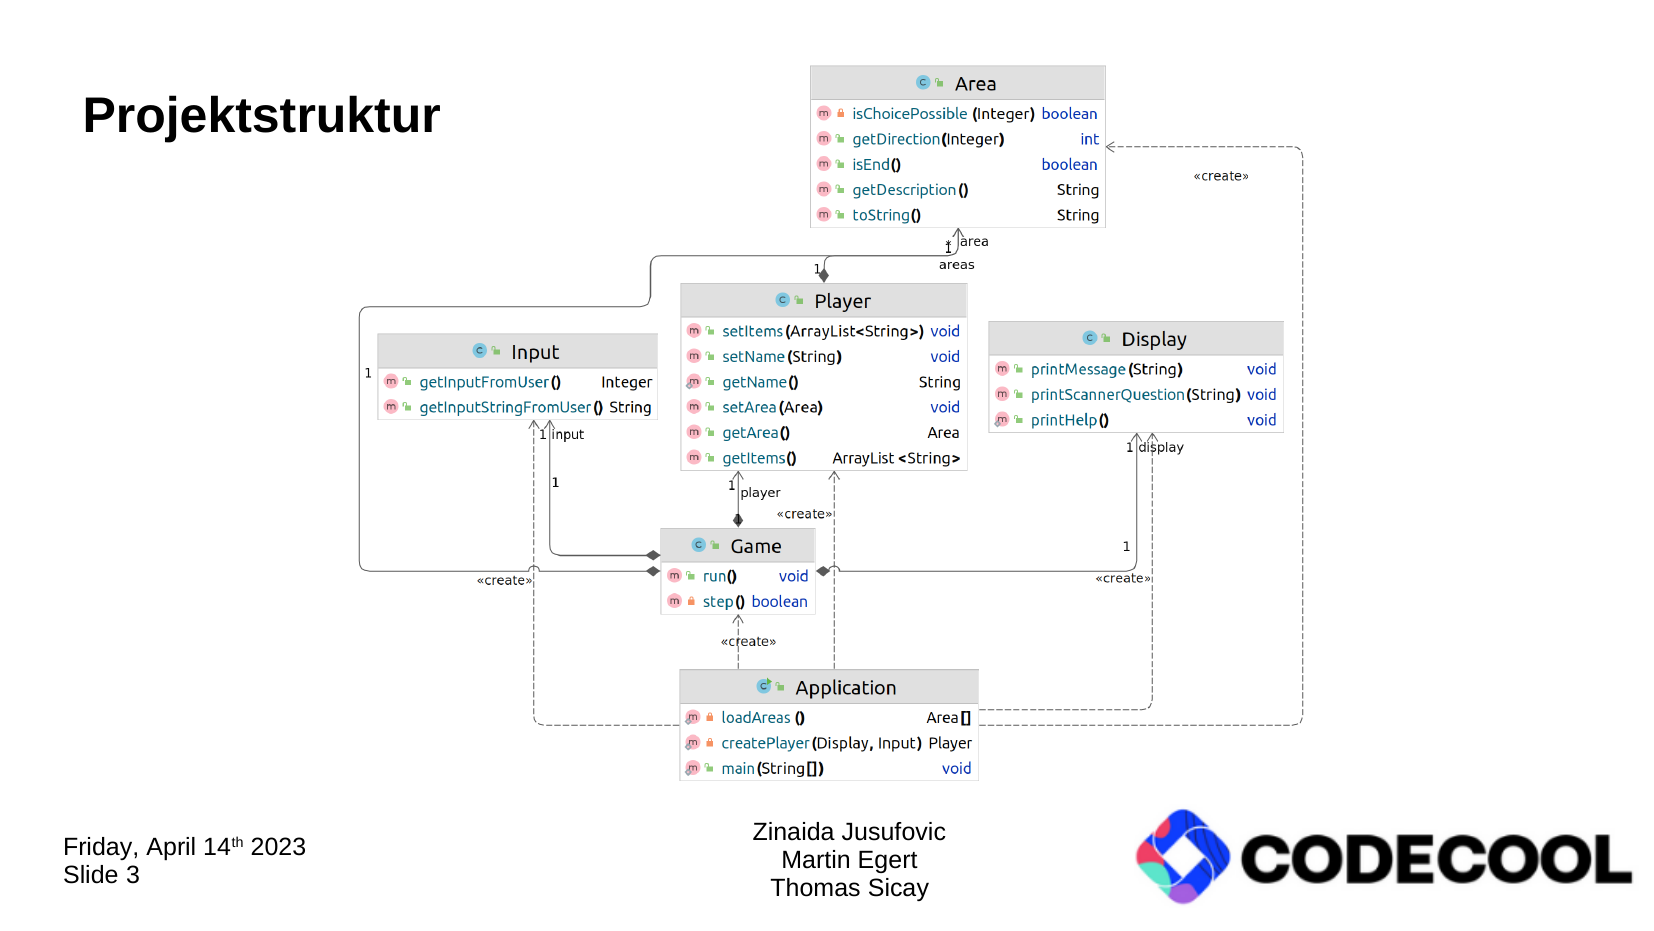

# Projektstruktur
Zinaida Jusufovic
Martin Egert
Thomas Sicay
Friday, April 14th 2023
Slide